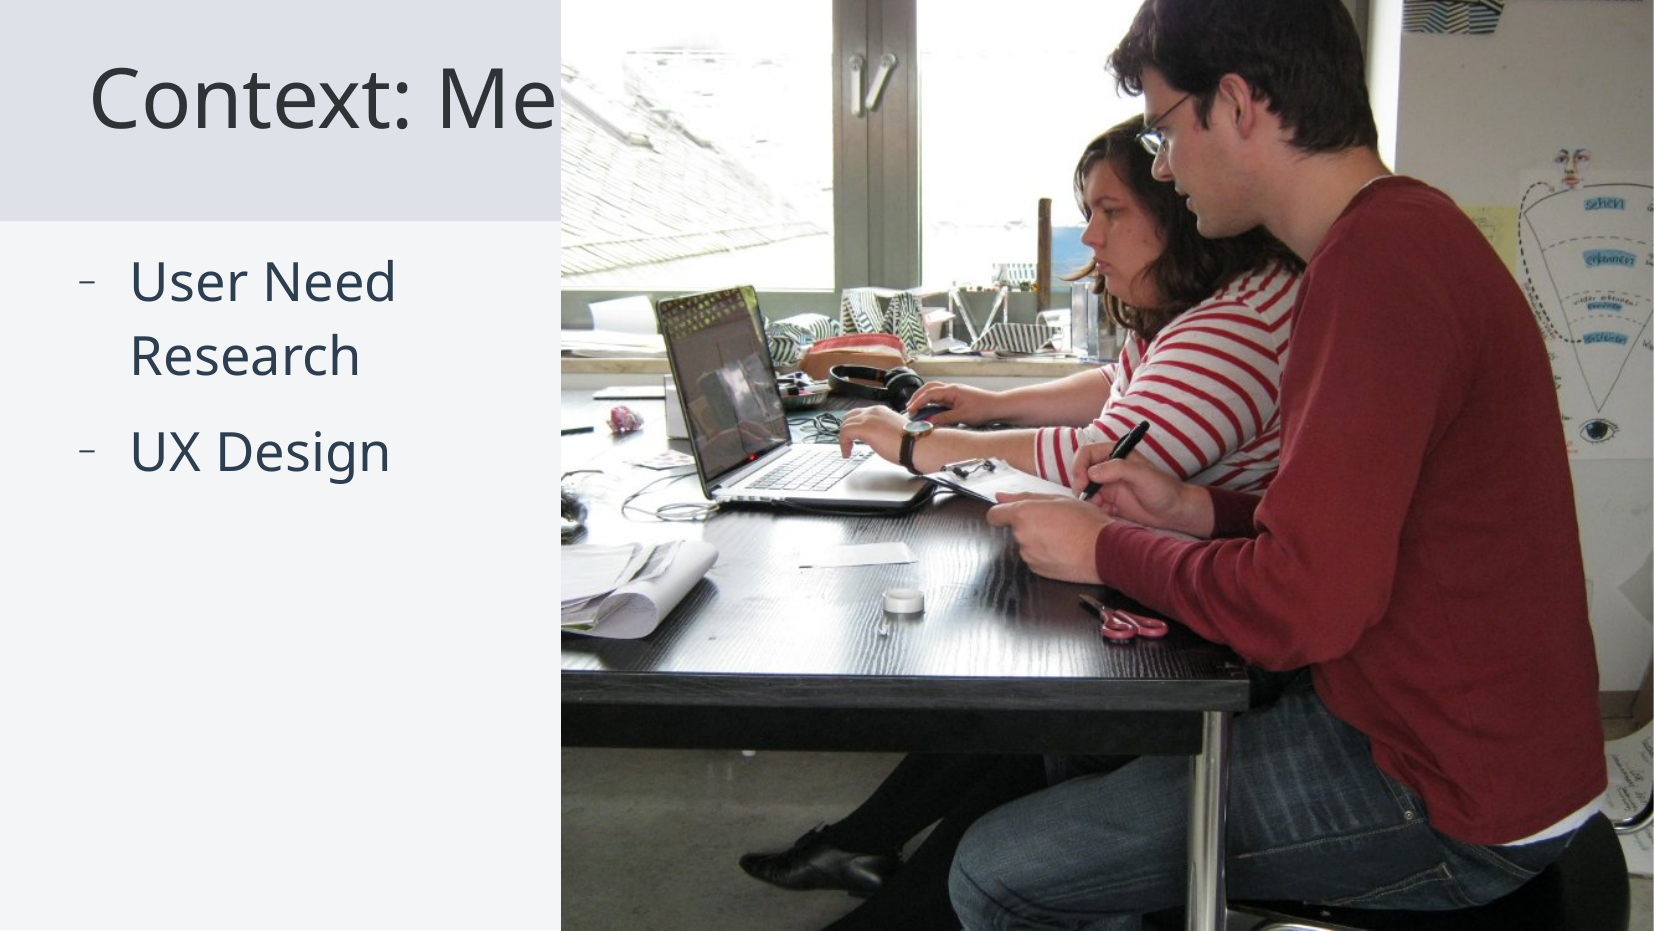

# Context: Me
User Need Research
UX Design